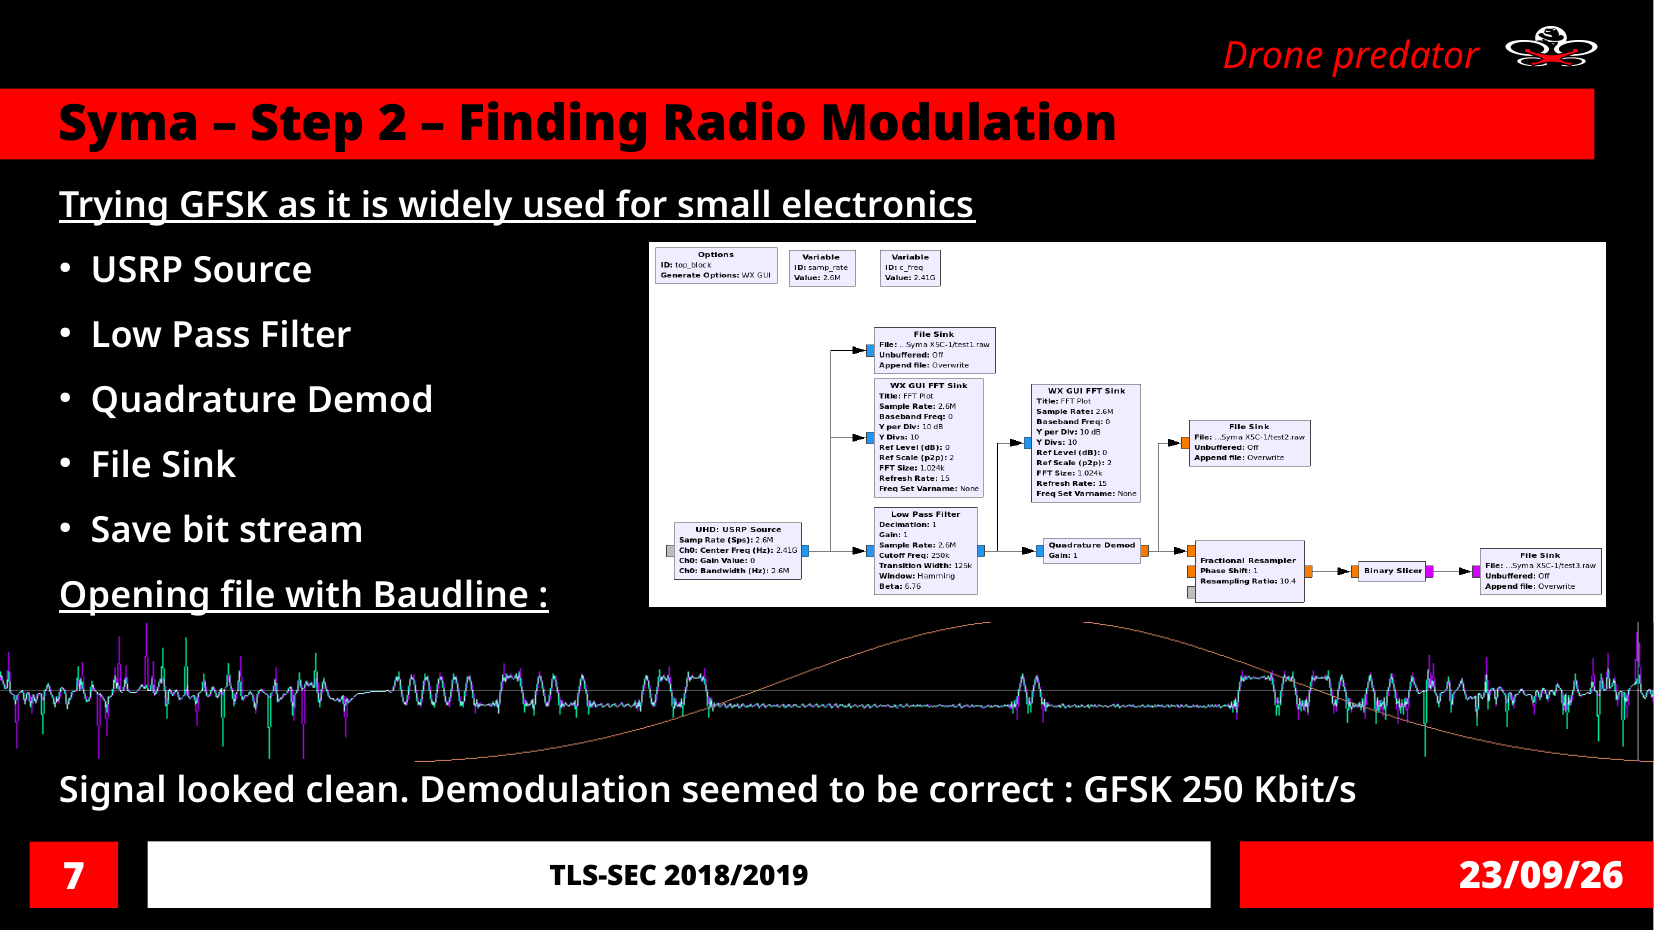

# Syma – Step 2 – Finding Radio Modulation
Trying GFSK as it is widely used for small electronics
USRP Source
Low Pass Filter
Quadrature Demod
File Sink
Save bit stream
Opening file with Baudline :
Signal looked clean. Demodulation seemed to be correct : GFSK 250 Kbit/s
7